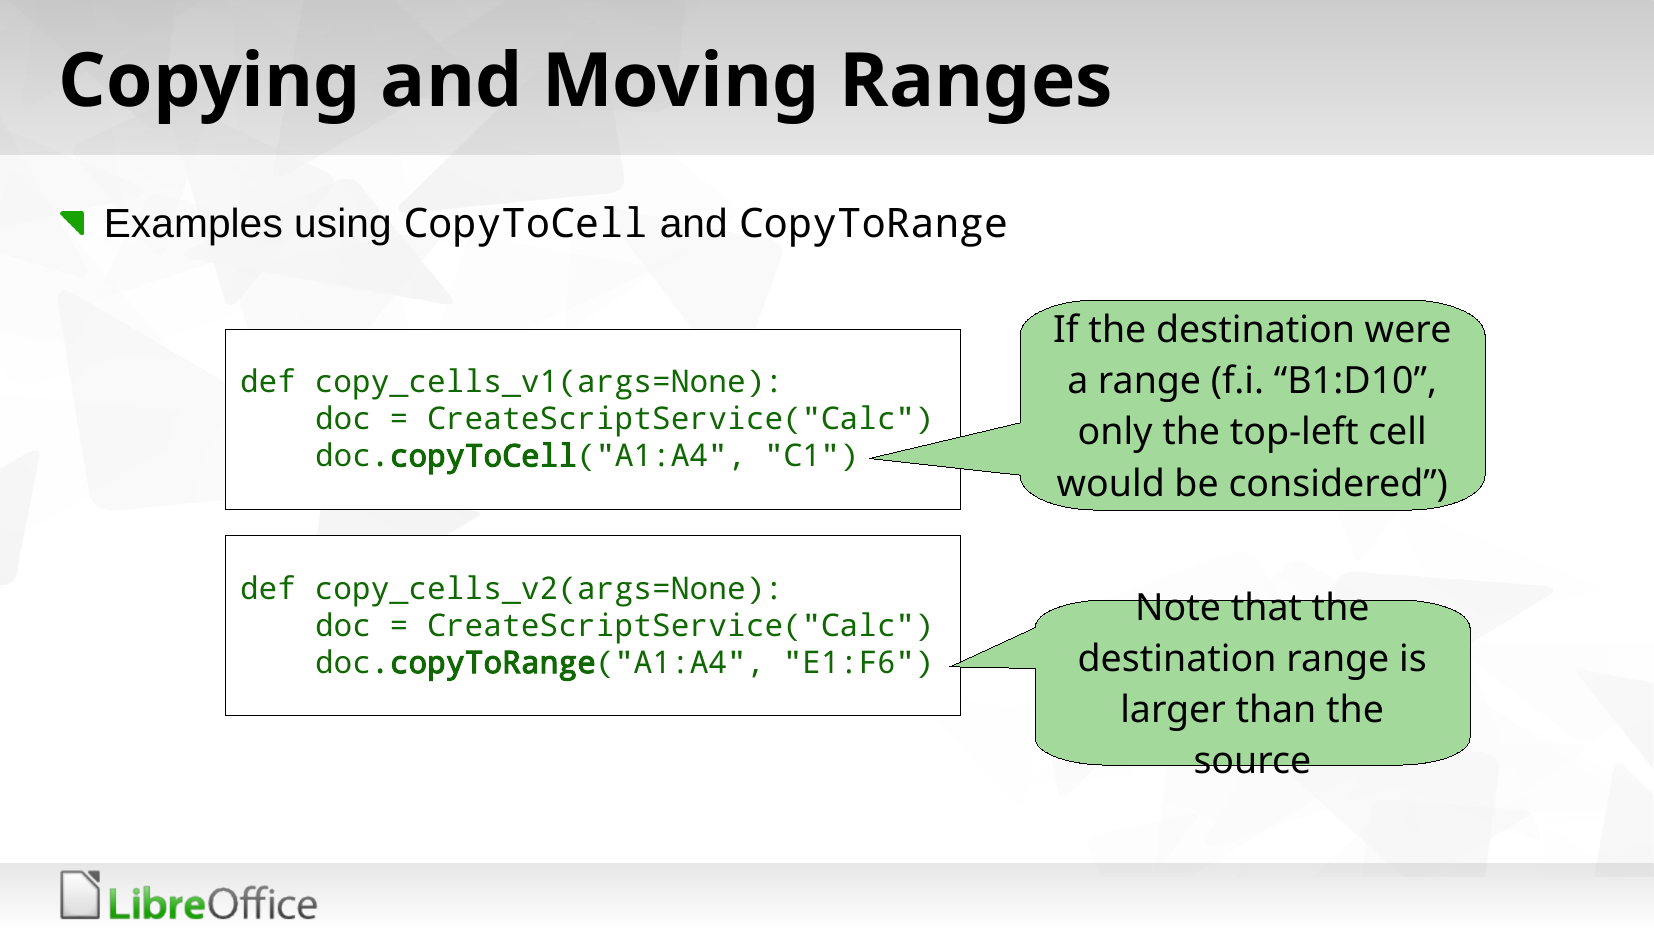

# Copying and Moving Ranges
Examples using CopyToCell and CopyToRange
If the destination were a range (f.i. “B1:D10”, only the top-left cell would be considered”)
def copy_cells_v1(args=None):
 doc = CreateScriptService("Calc")
 doc.copyToCell("A1:A4", "C1")
def copy_cells_v2(args=None):
 doc = CreateScriptService("Calc")
 doc.copyToRange("A1:A4", "E1:F6")
Note that the destination range is larger than the source